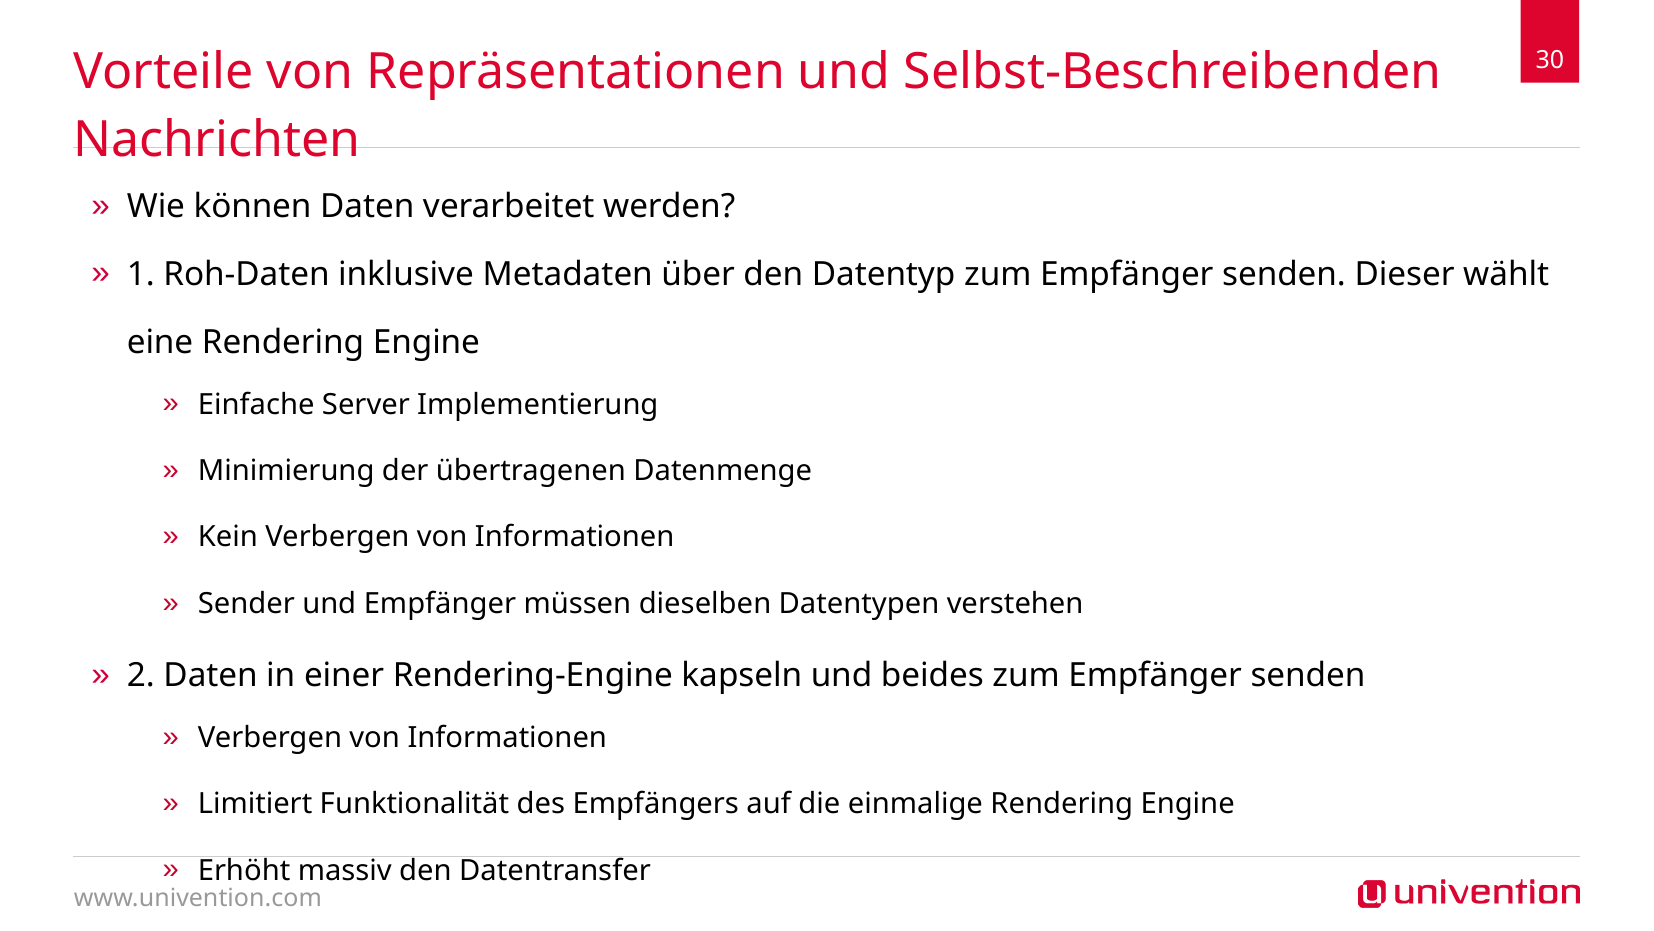

# Vorteile von Repräsentationen und Selbst-Beschreibenden Nachrichten
Wie können Daten verarbeitet werden?
1. Roh-Daten inklusive Metadaten über den Datentyp zum Empfänger senden. Dieser wählt eine Rendering Engine
Einfache Server Implementierung
Minimierung der übertragenen Datenmenge
Kein Verbergen von Informationen
Sender und Empfänger müssen dieselben Datentypen verstehen
2. Daten in einer Rendering-Engine kapseln und beides zum Empfänger senden
Verbergen von Informationen
Limitiert Funktionalität des Empfängers auf die einmalige Rendering Engine
Erhöht massiv den Datentransfer